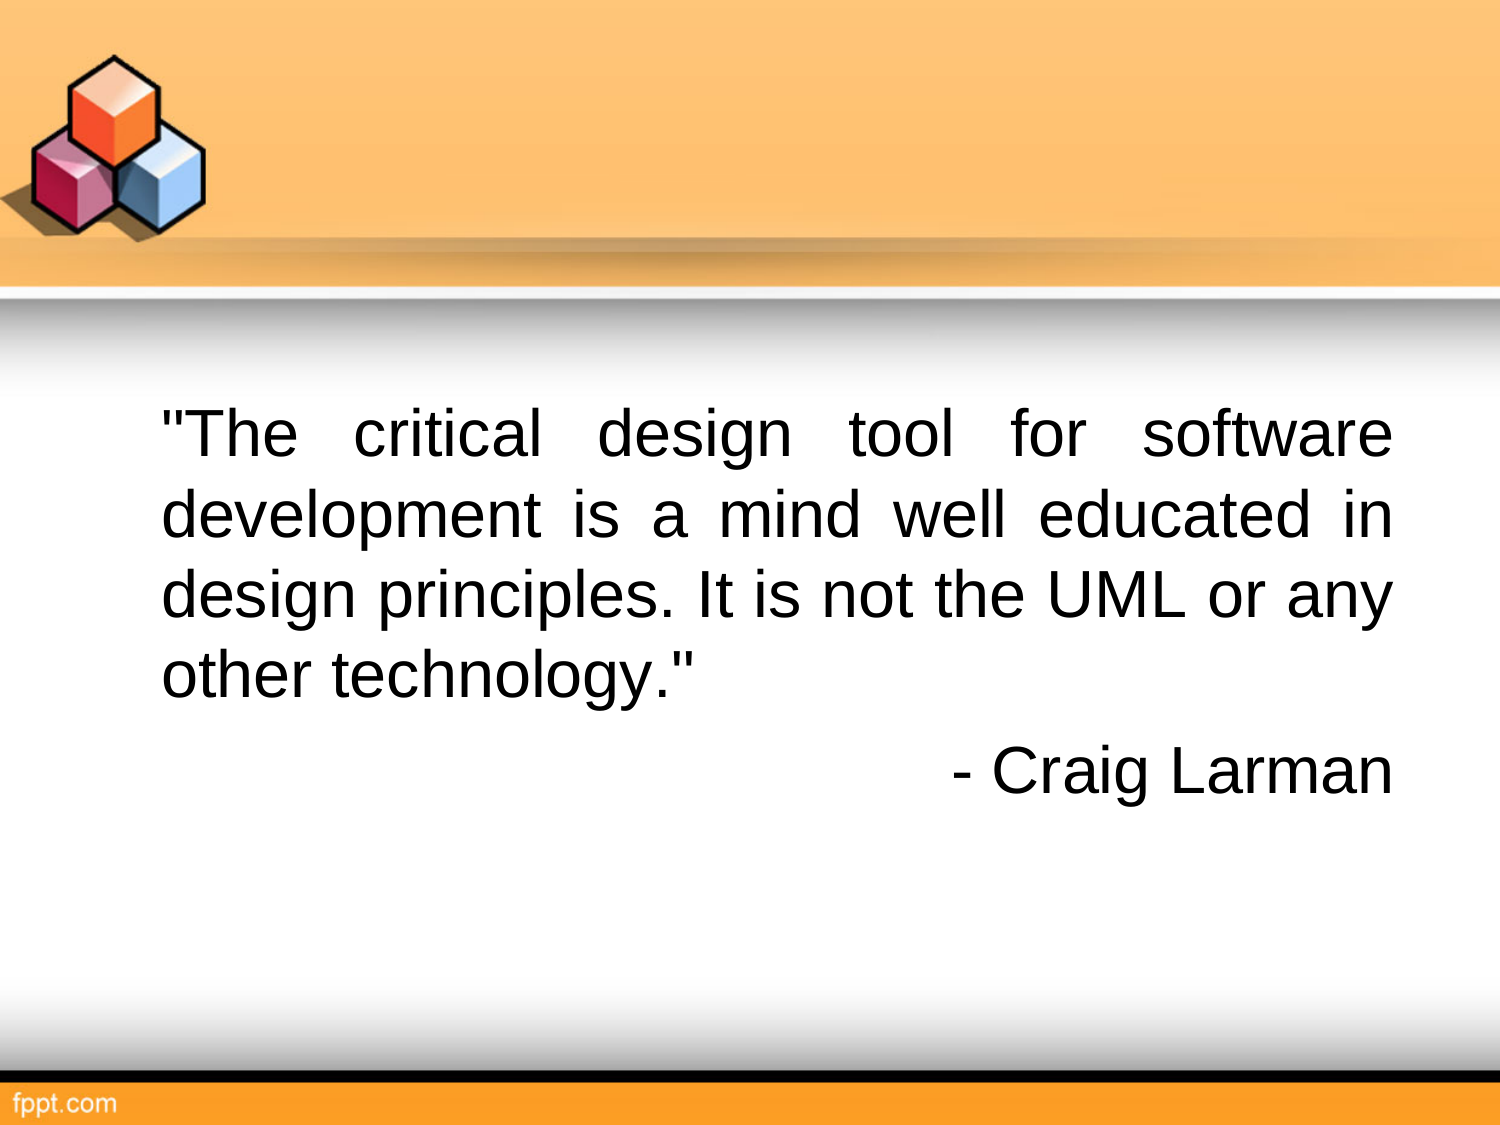

#
"The critical design tool for software development is a mind well educated in design principles. It is not the UML or any other technology."
- Craig Larman